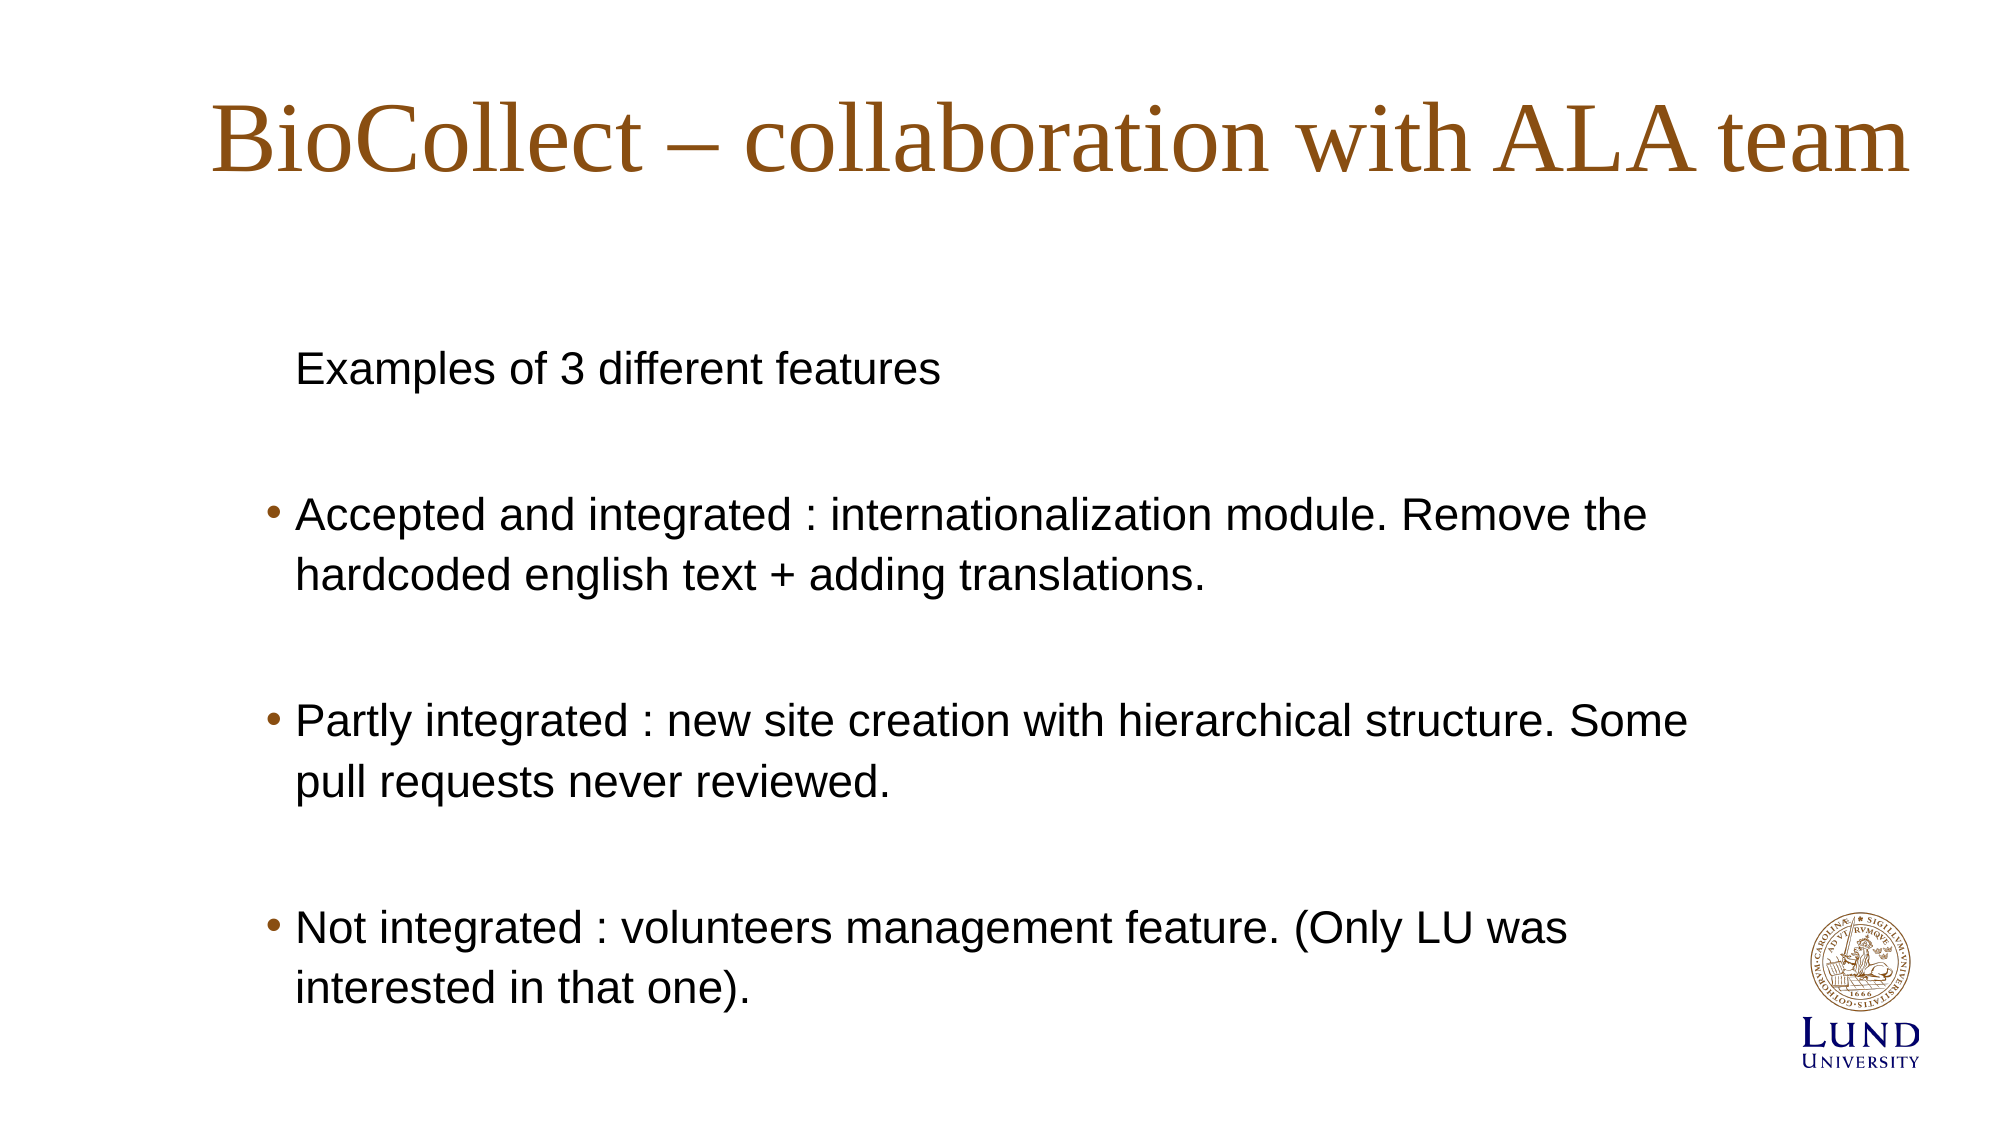

# BioCollect – collaboration with ALA team
Examples of 3 different features
Accepted and integrated : internationalization module. Remove the hardcoded english text + adding translations.
Partly integrated : new site creation with hierarchical structure. Some pull requests never reviewed.
Not integrated : volunteers management feature. (Only LU was interested in that one).